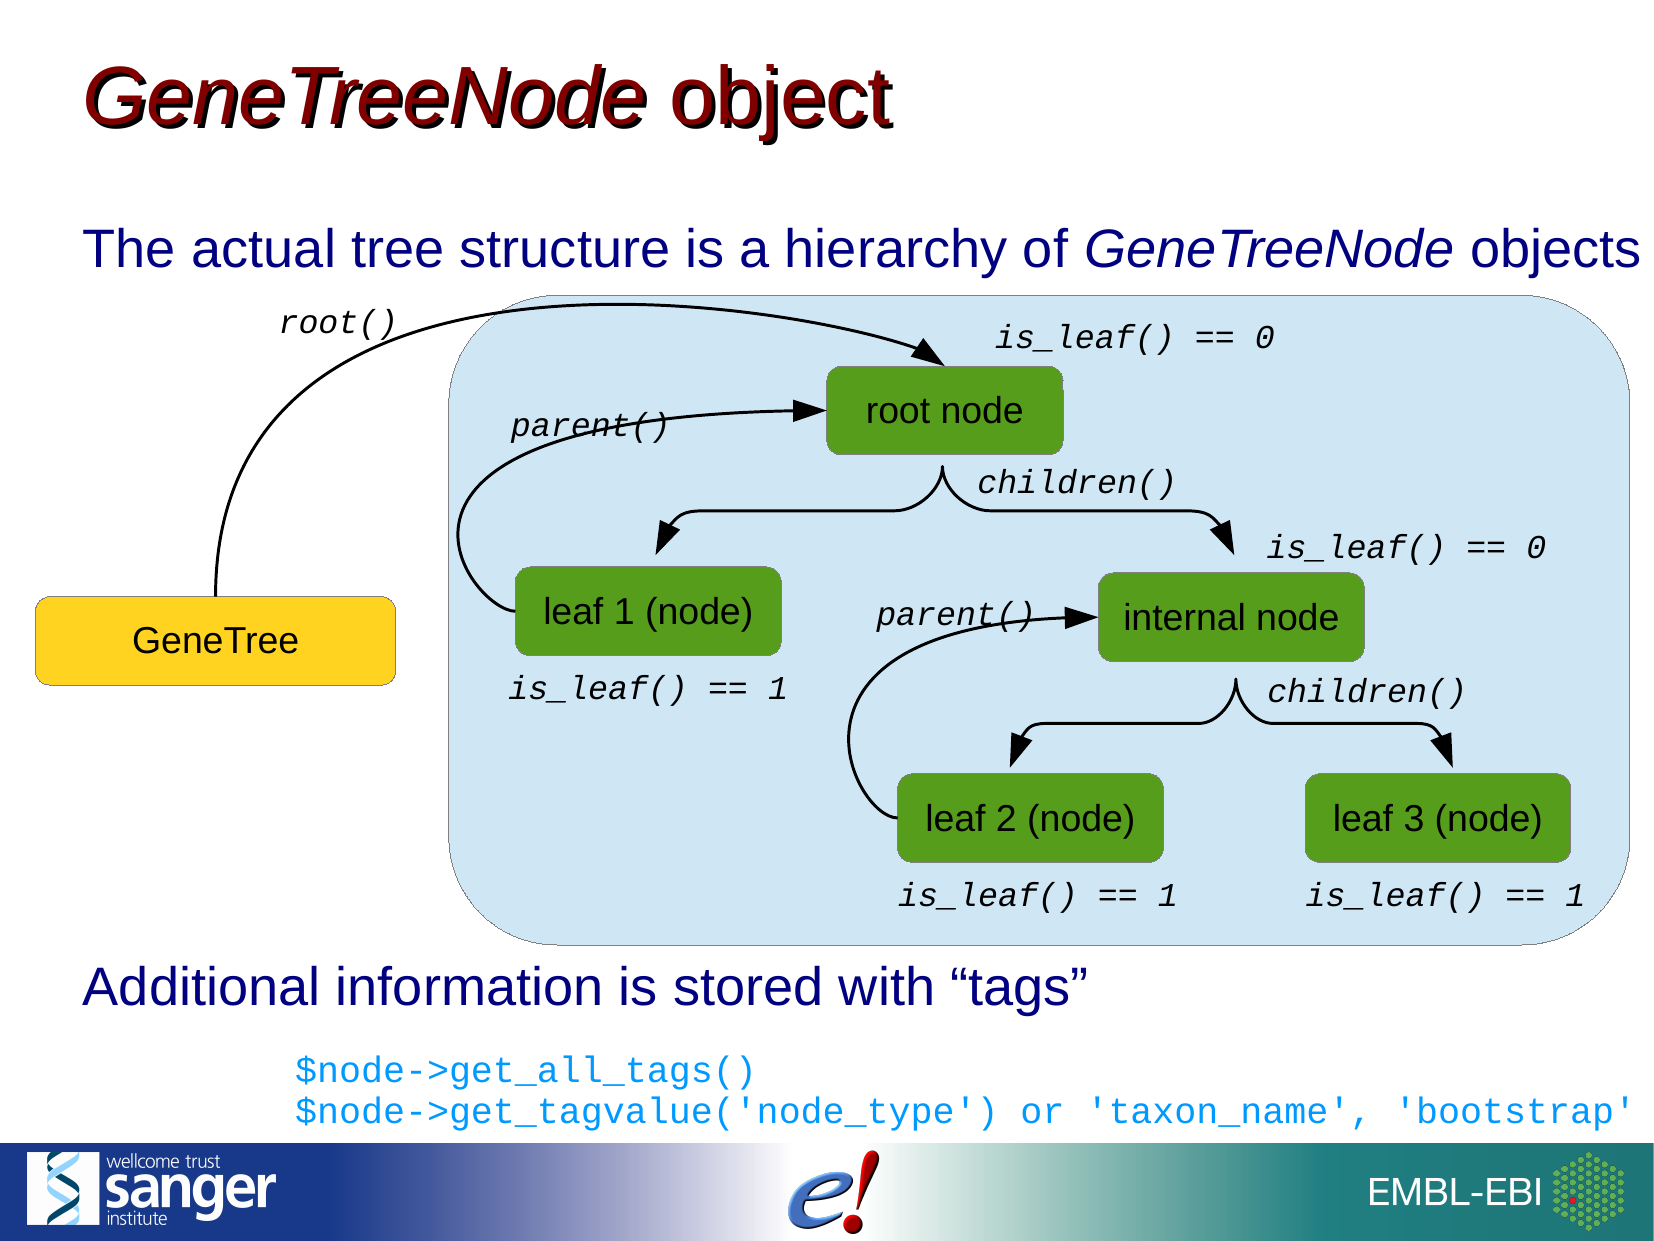

# GeneTreeNode object
The actual tree structure is a hierarchy of GeneTreeNode objects
root()
is_leaf() == 0
root node
parent()
children()
is_leaf() == 0
leaf 1 (node)
int. node
internal node
parent()
GeneTree
is_leaf() == 1
children()
leaf 2 (node)
leaf 3 (node)
is_leaf() == 1
is_leaf() == 1
Additional information is stored with “tags”
$node->get_all_tags()
$node->get_tagvalue('node_type') or 'taxon_name', 'bootstrap'